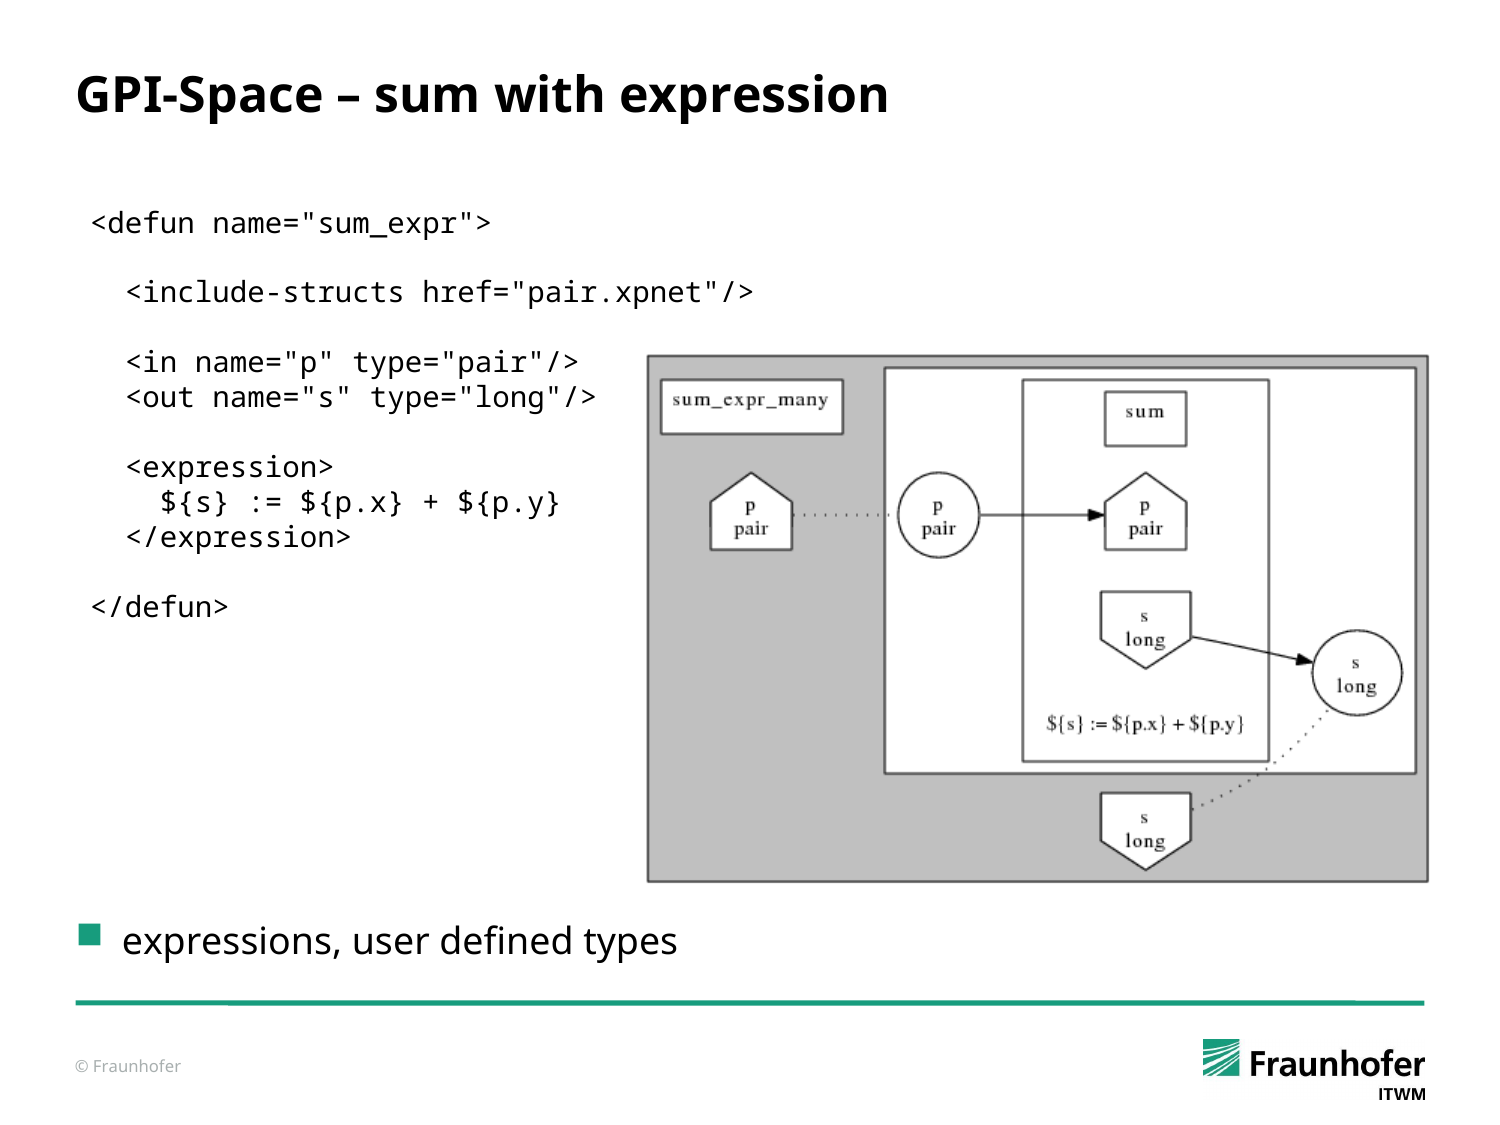

GPI-Space – sum with expression
<defun name="sum_expr">
 <include-structs href="pair.xpnet"/>
 <in name="p" type="pair"/>
 <out name="s" type="long"/>
 <expression>
 ${s} := ${p.x} + ${p.y}
 </expression>
</defun>
expressions, user defined types